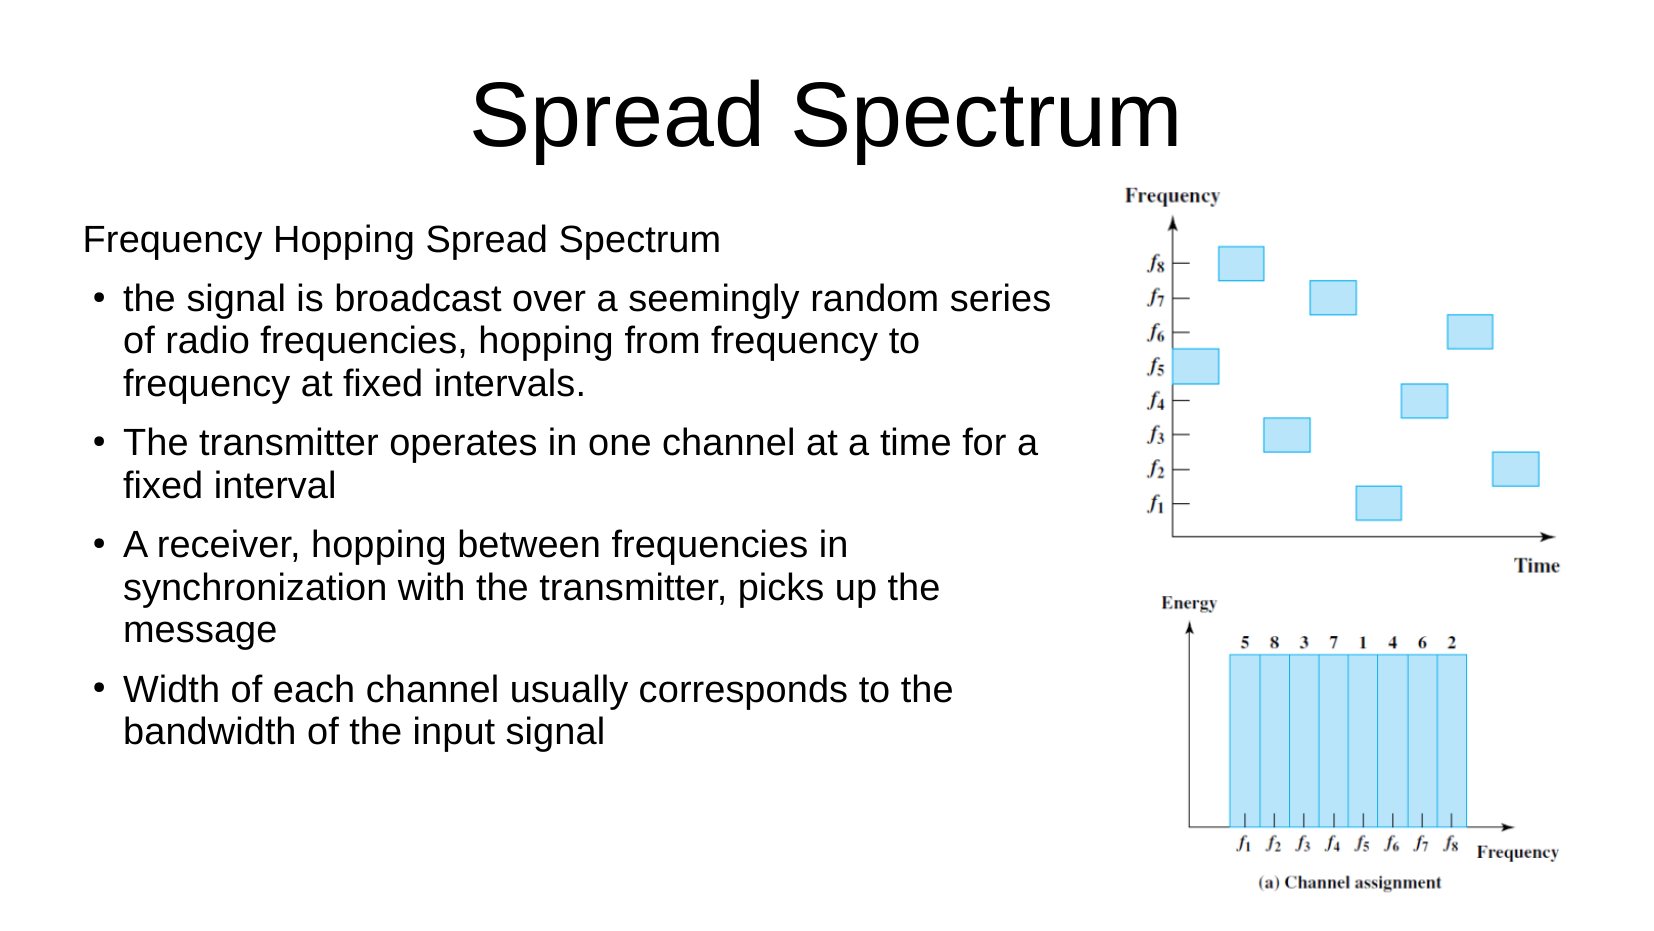

# Spread Spectrum
Frequency Hopping Spread Spectrum
the signal is broadcast over a seemingly random series of radio frequencies, hopping from frequency to frequency at fixed intervals.
The transmitter operates in one channel at a time for a fixed interval
A receiver, hopping between frequencies in synchronization with the transmitter, picks up the message
Width of each channel usually corresponds to the bandwidth of the input signal